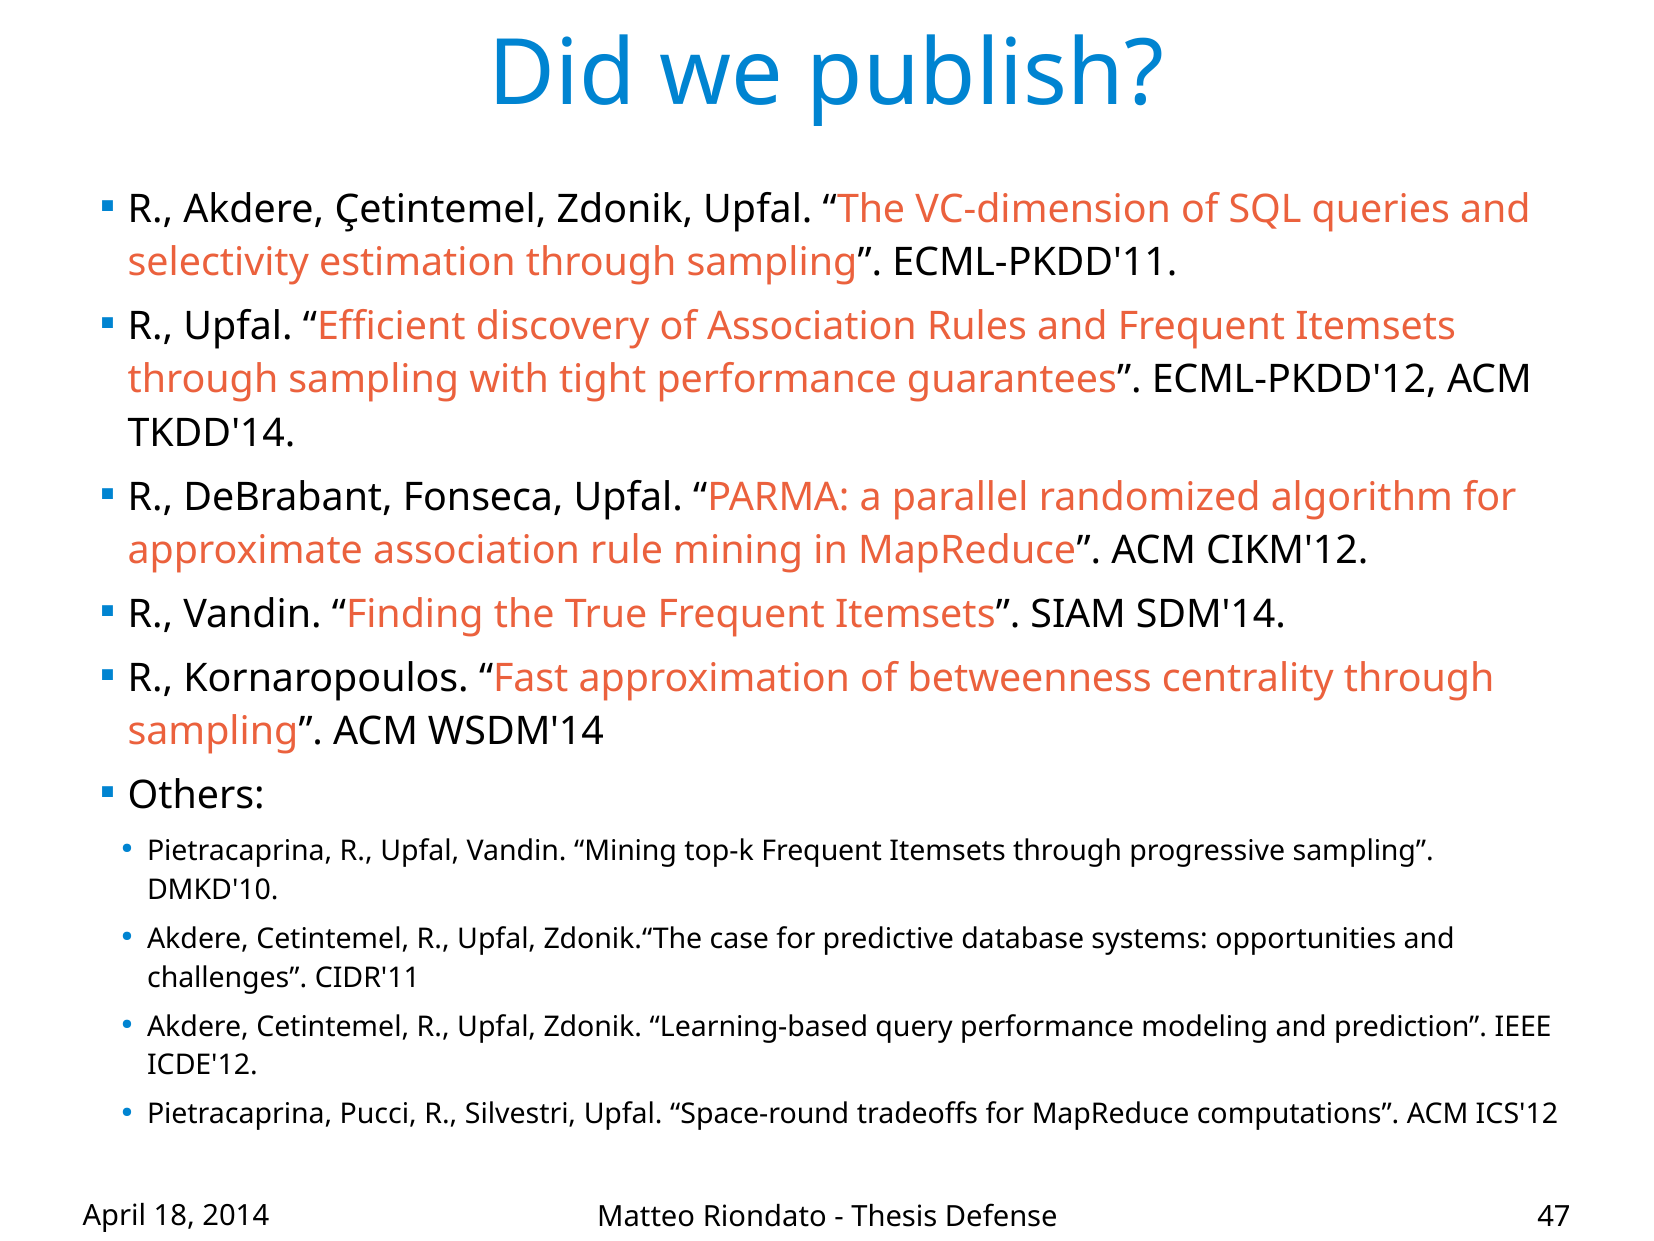

# Did we publish?
R., Akdere, Çetintemel, Zdonik, Upfal. “The VC-dimension of SQL queries and selectivity estimation through sampling”. ECML-PKDD'11.
R., Upfal. “Efficient discovery of Association Rules and Frequent Itemsets through sampling with tight performance guarantees”. ECML-PKDD'12, ACM TKDD'14.
R., DeBrabant, Fonseca, Upfal. “PARMA: a parallel randomized algorithm for approximate association rule mining in MapReduce”. ACM CIKM'12.
R., Vandin. “Finding the True Frequent Itemsets”. SIAM SDM'14.
R., Kornaropoulos. “Fast approximation of betweenness centrality through sampling”. ACM WSDM'14
Others:
Pietracaprina, R., Upfal, Vandin. “Mining top-k Frequent Itemsets through progressive sampling”. DMKD'10.
Akdere, Cetintemel, R., Upfal, Zdonik.“The case for predictive database systems: opportunities and challenges”. CIDR'11
Akdere, Cetintemel, R., Upfal, Zdonik. “Learning-based query performance modeling and prediction”. IEEE ICDE'12.
Pietracaprina, Pucci, R., Silvestri, Upfal. “Space-round tradeoffs for MapReduce computations”. ACM ICS'12
April 18, 2014
Matteo Riondato - Thesis Defense
47